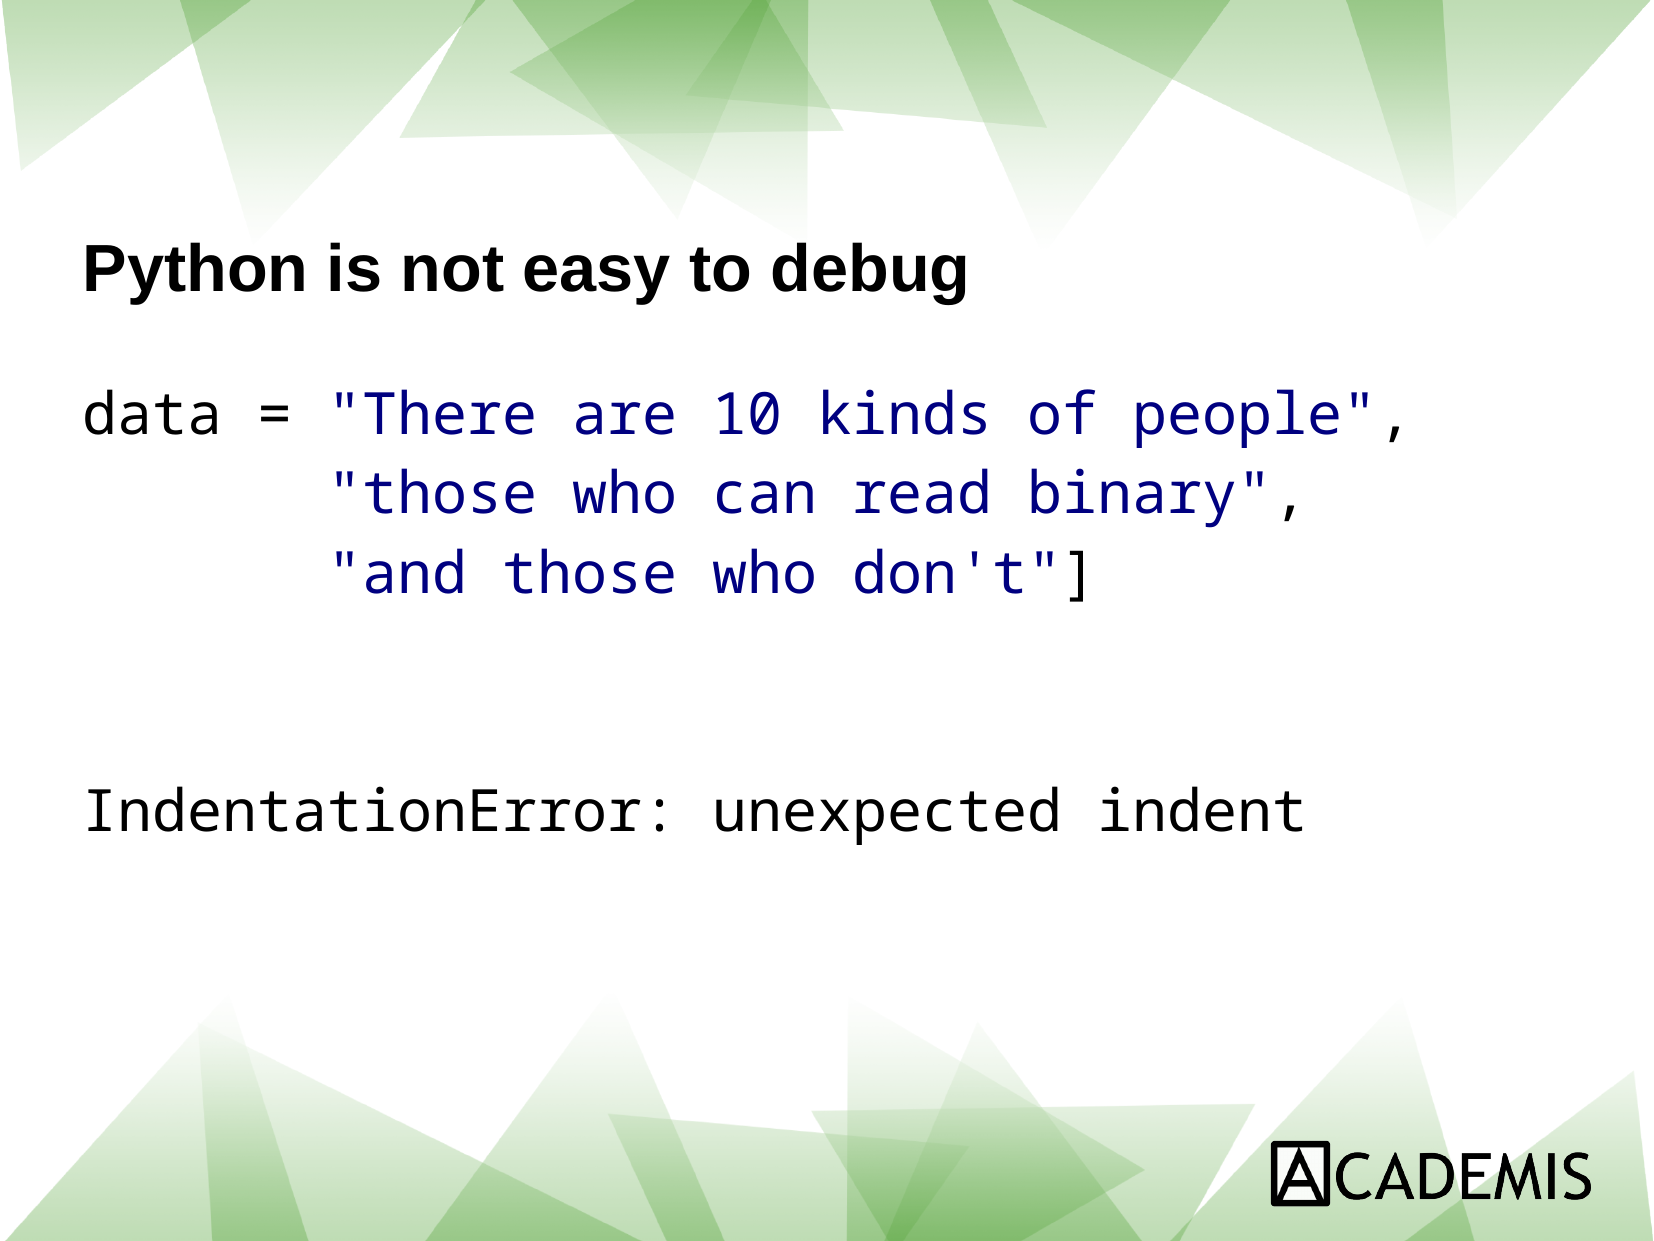

# Python is not easy to debug
data = "There are 10 kinds of people",
 "those who can read binary",
 "and those who don't"]
IndentationError: unexpected indent